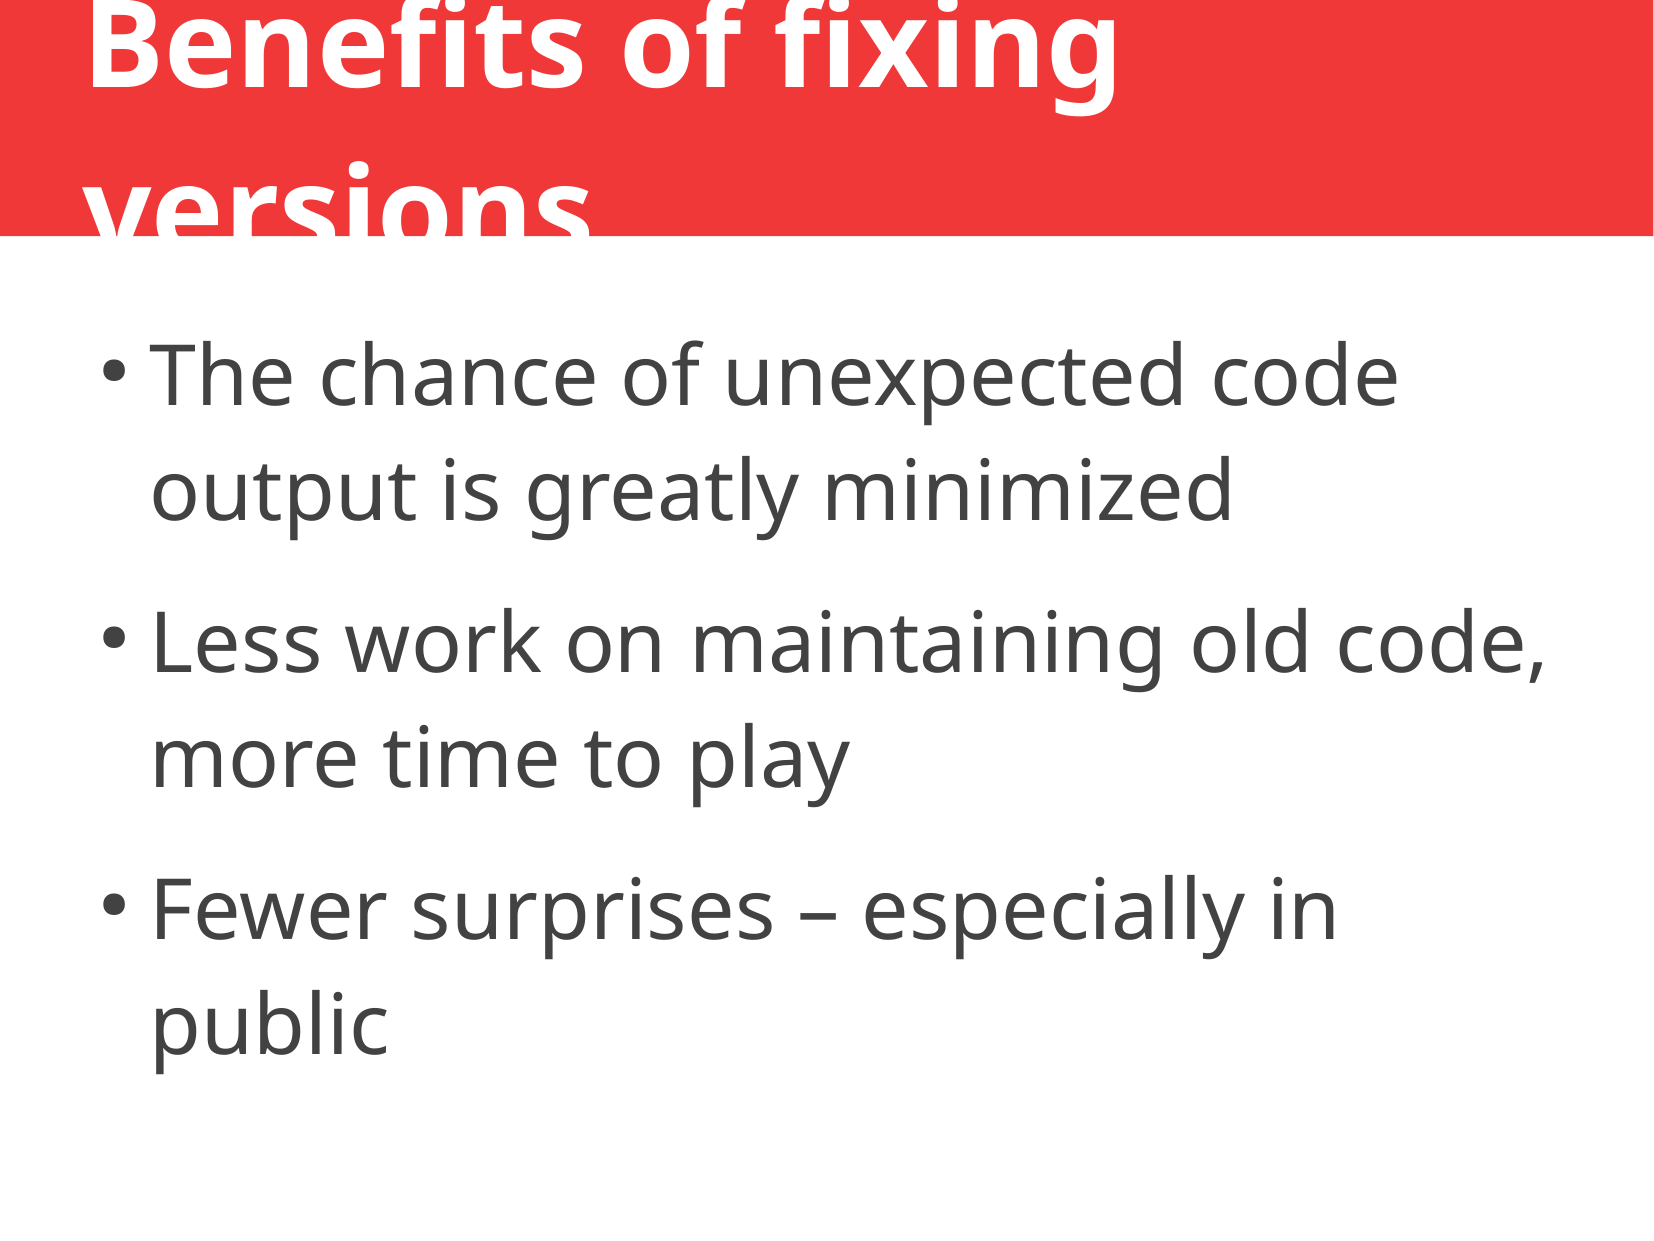

# Benefits of fixing versions
The chance of unexpected code output is greatly minimized
Less work on maintaining old code, more time to play
Fewer surprises – especially in public